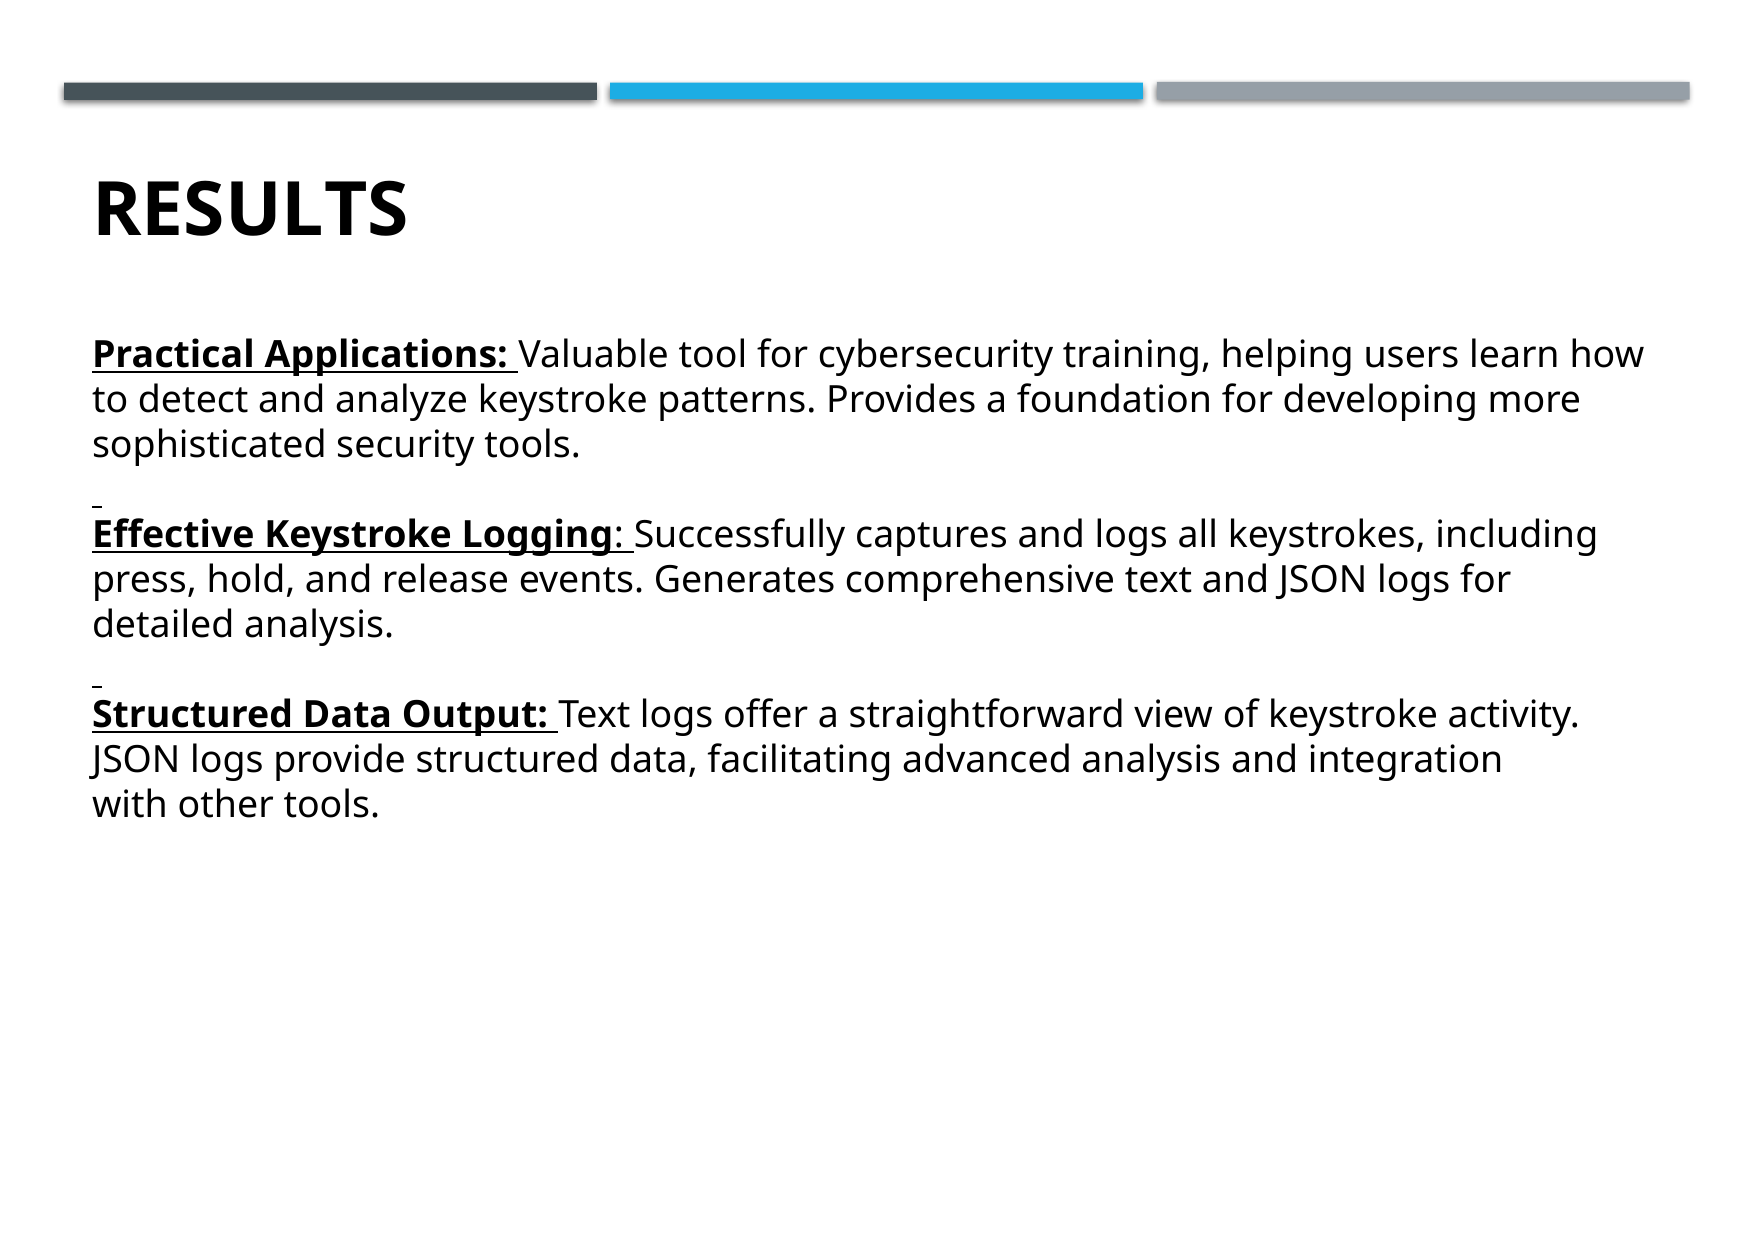

# RESULTS Practical Applications: Valuable tool for cybersecurity training, helping users learn how to detect and analyze keystroke patterns. Provides a foundation for developing more sophisticated security tools. Effective Keystroke Logging: Successfully captures and logs all keystrokes, including press, hold, and release events. Generates comprehensive text and JSON logs for detailed analysis. Structured Data Output: Text logs offer a straightforward view of keystroke activity. JSON logs provide structured data, facilitating advanced analysis and integration with other tools.